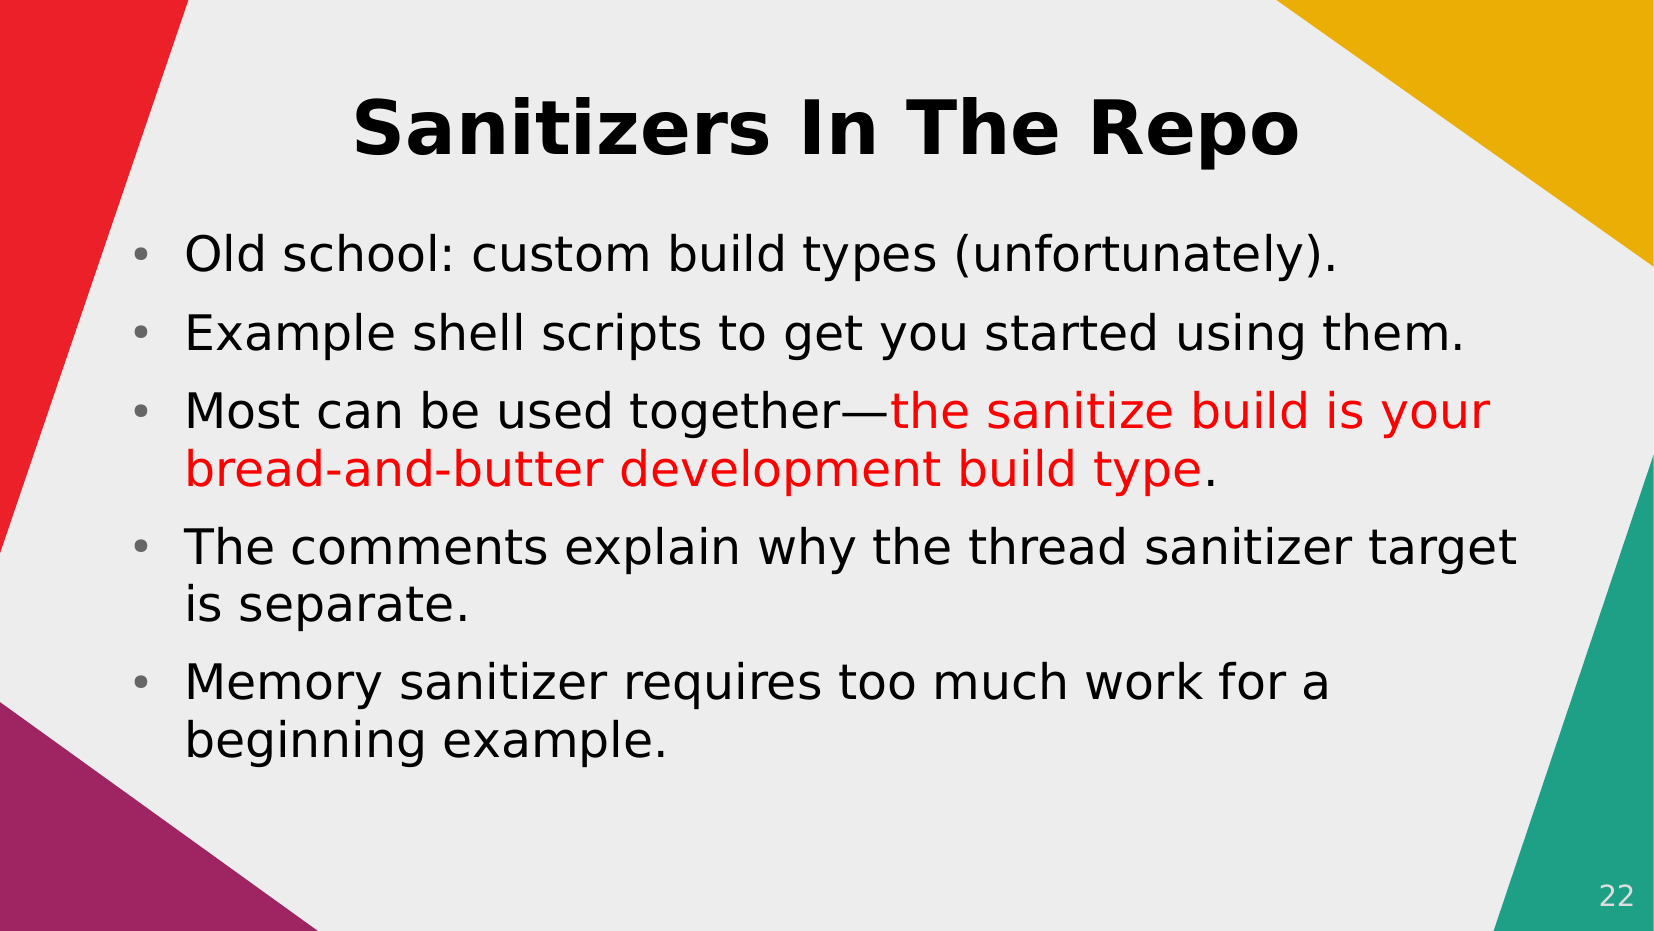

# Sanitizers In The Repo
Old school: custom build types (unfortunately).
Example shell scripts to get you started using them.
Most can be used together—the sanitize build is your bread-and-butter development build type.
The comments explain why the thread sanitizer target is separate.
Memory sanitizer requires too much work for a beginning example.
22